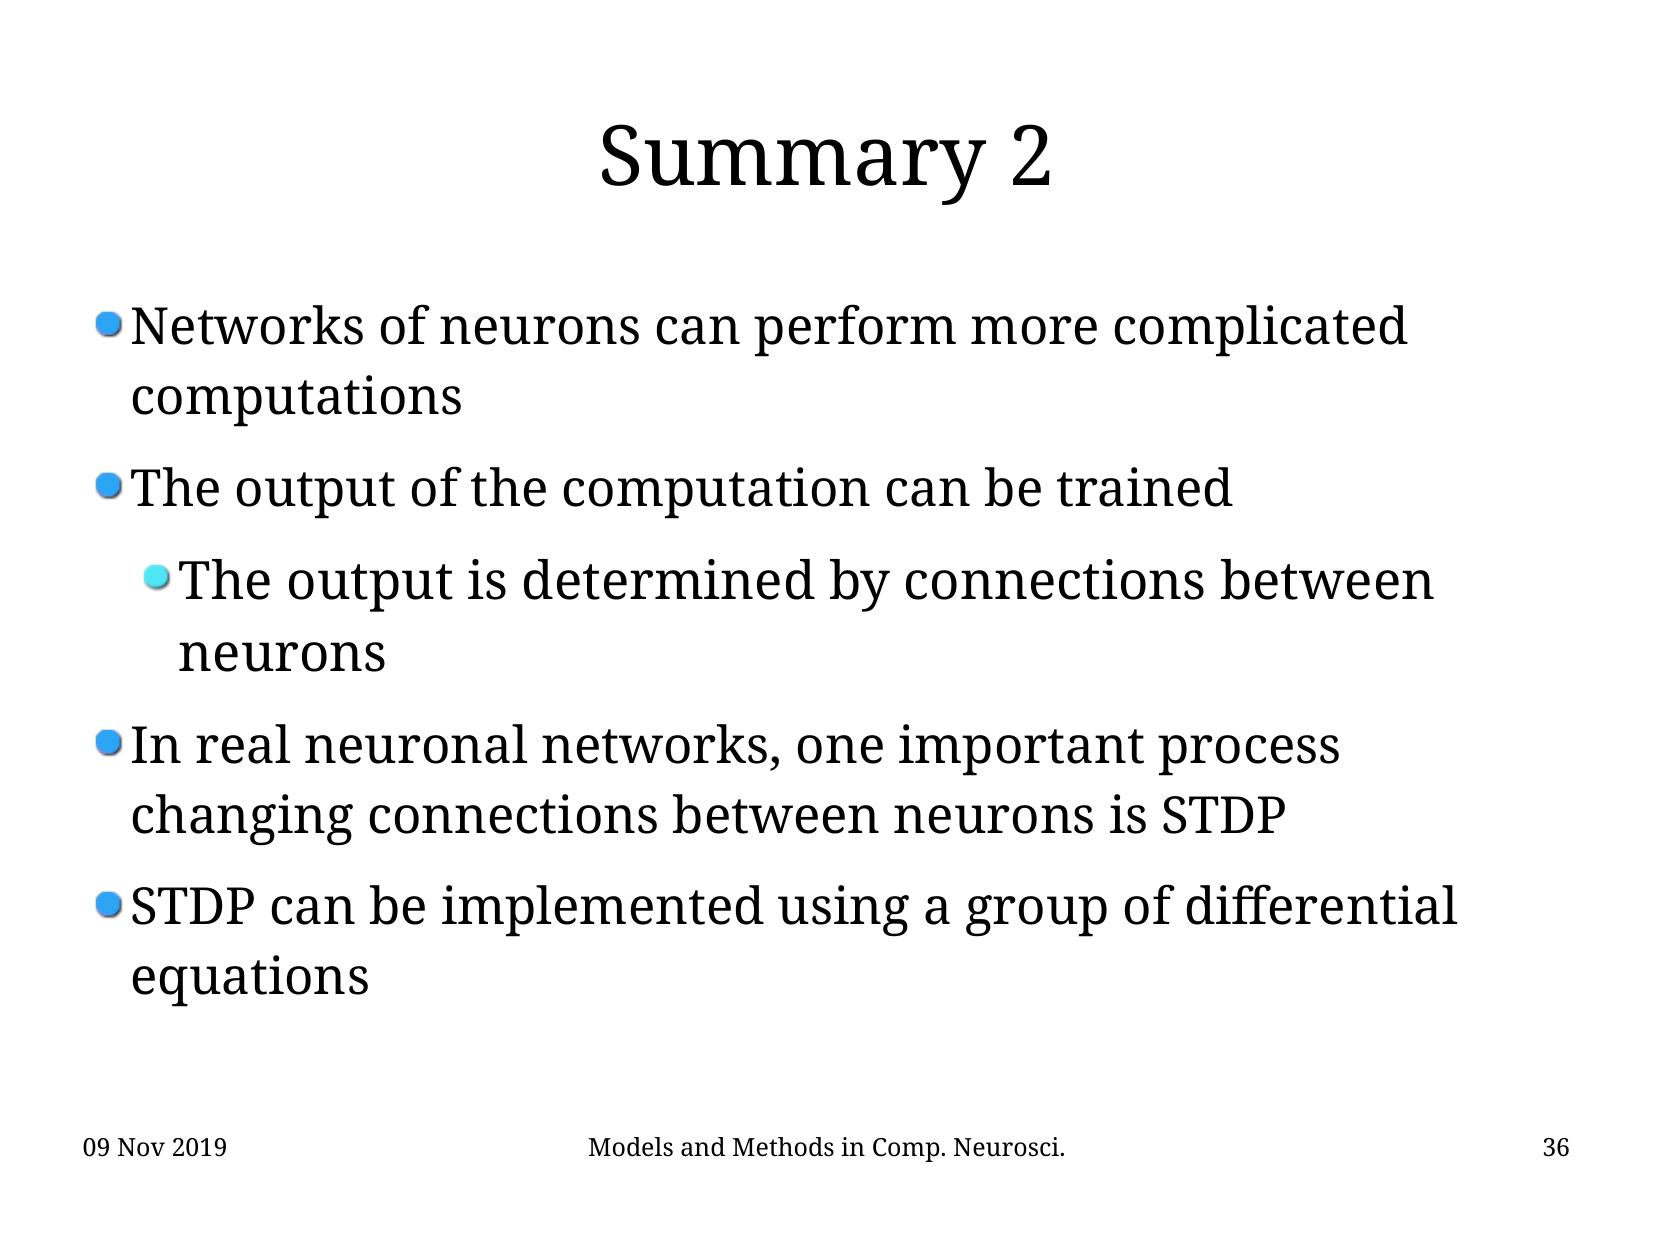

# Summary 2
Networks of neurons can perform more complicated computations
The output of the computation can be trained
The output is determined by connections between neurons
In real neuronal networks, one important process changing connections between neurons is STDP
STDP can be implemented using a group of differential equations
09 Nov 2019
Models and Methods in Comp. Neurosci.
36